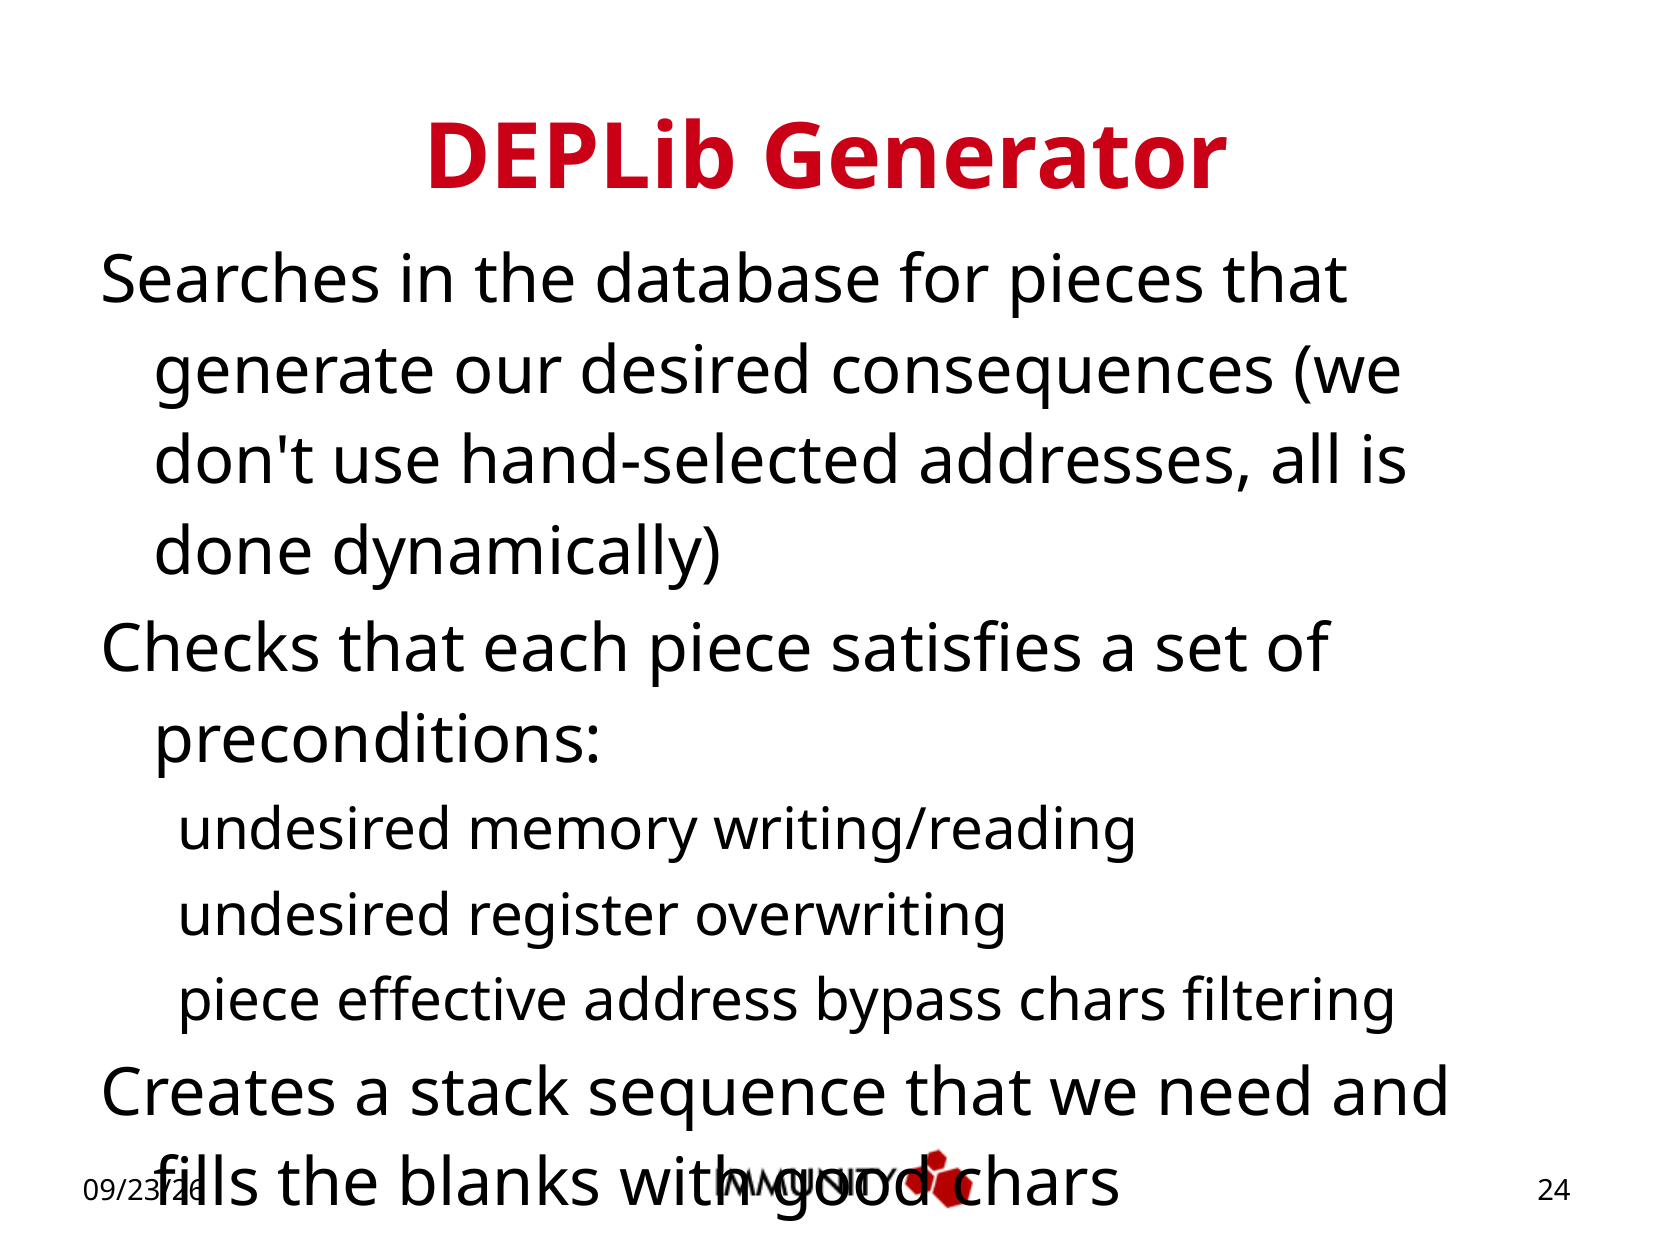

# DEPLib Generator
Searches in the database for pieces that generate our desired consequences (we don't use hand-selected addresses, all is done dynamically)
Checks that each piece satisfies a set of preconditions:
undesired memory writing/reading
undesired register overwriting
piece effective address bypass chars filtering
Creates a stack sequence that we need and fills the blanks with good chars
24